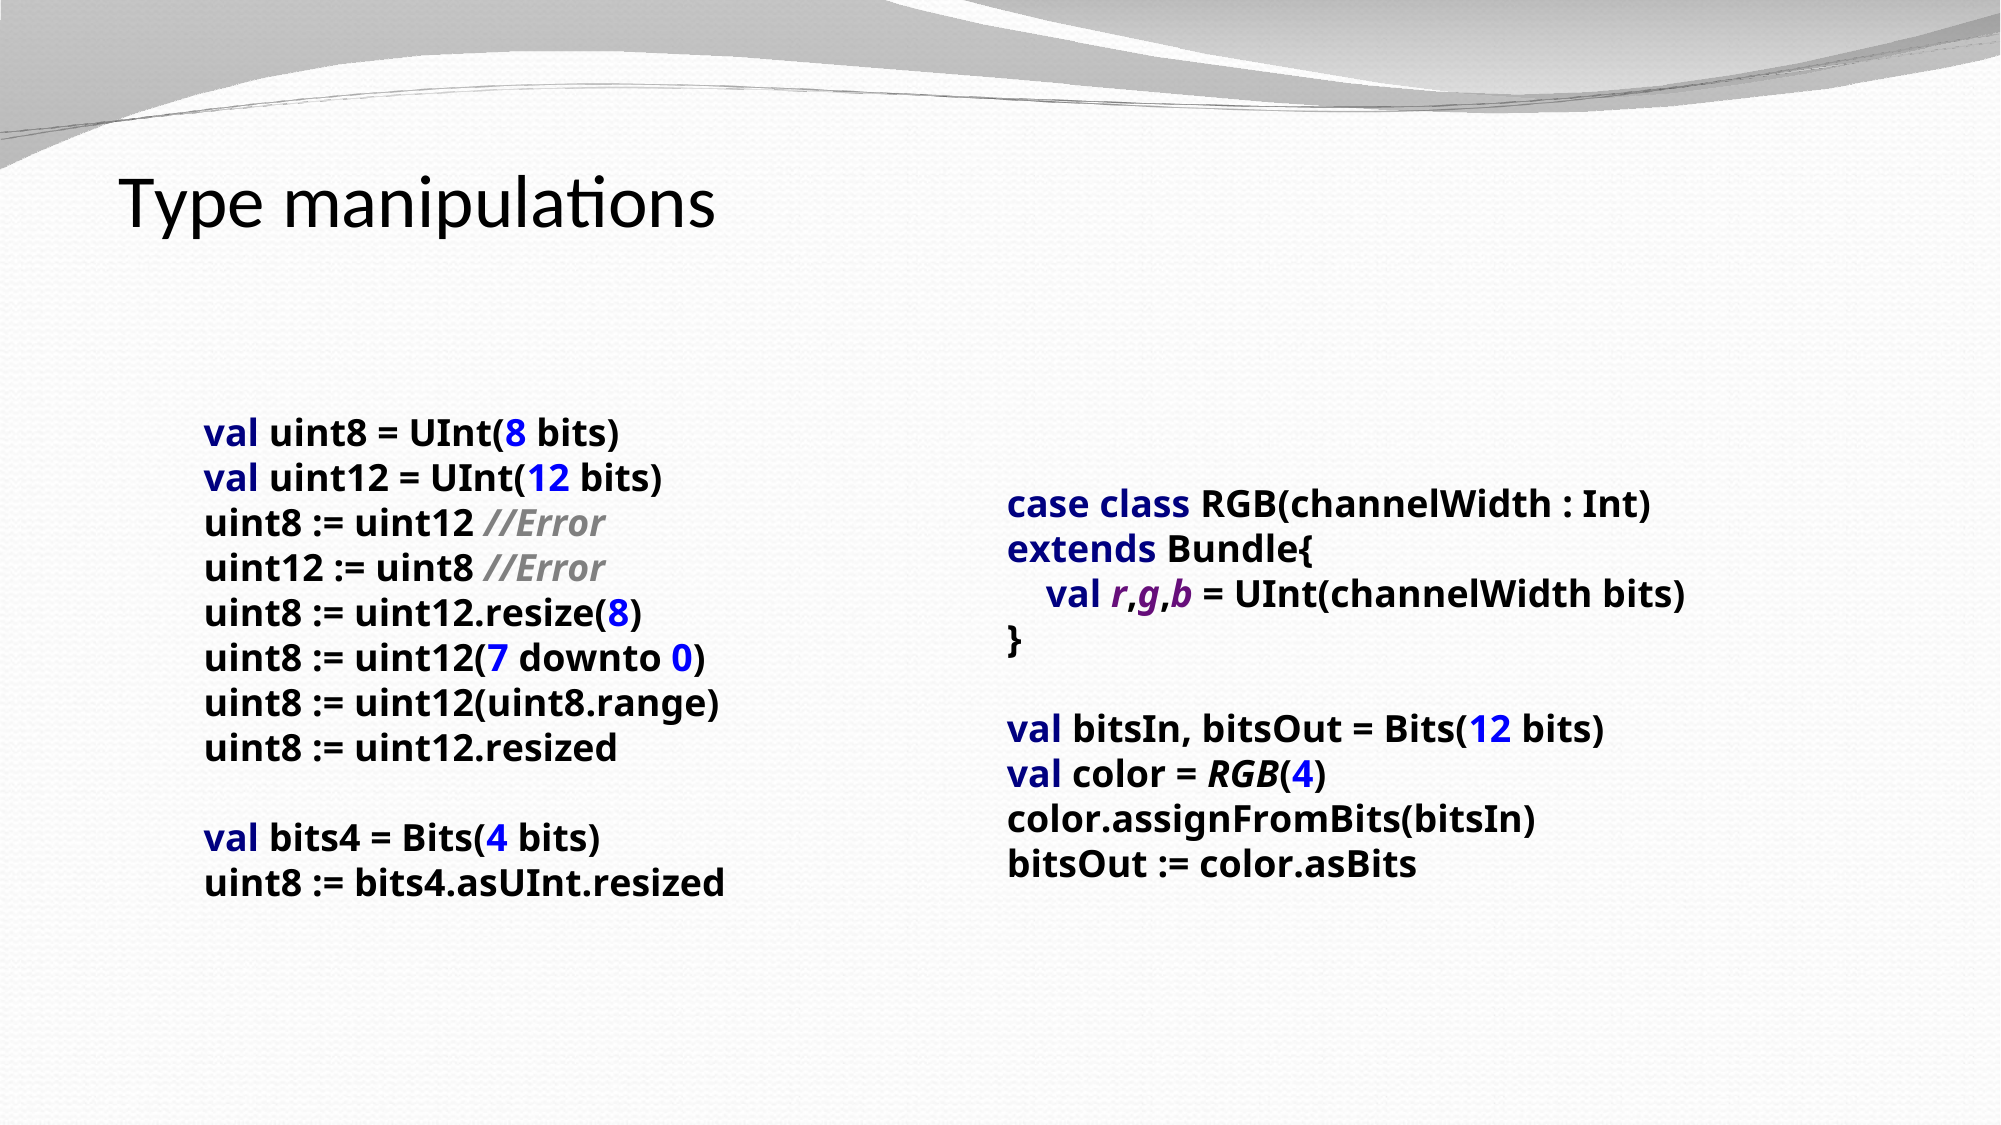

# Type manipulations
val uint8 = UInt(8 bits)
val uint12 = UInt(12 bits)
uint8 := uint12 //Error
uint12 := uint8 //Error
uint8 := uint12.resize(8)
uint8 := uint12(7 downto 0)
uint8 := uint12(uint8.range)
uint8 := uint12.resized
val bits4 = Bits(4 bits)
uint8 := bits4.asUInt.resized
case class RGB(channelWidth : Int) extends Bundle{
 val r,g,b = UInt(channelWidth bits)
}
val bitsIn, bitsOut = Bits(12 bits)
val color = RGB(4)
color.assignFromBits(bitsIn)
bitsOut := color.asBits
Bits
Bits
Bits
Bits
Bits
Bits
UInt
UInt
UInt
SInt
SInt
SInt